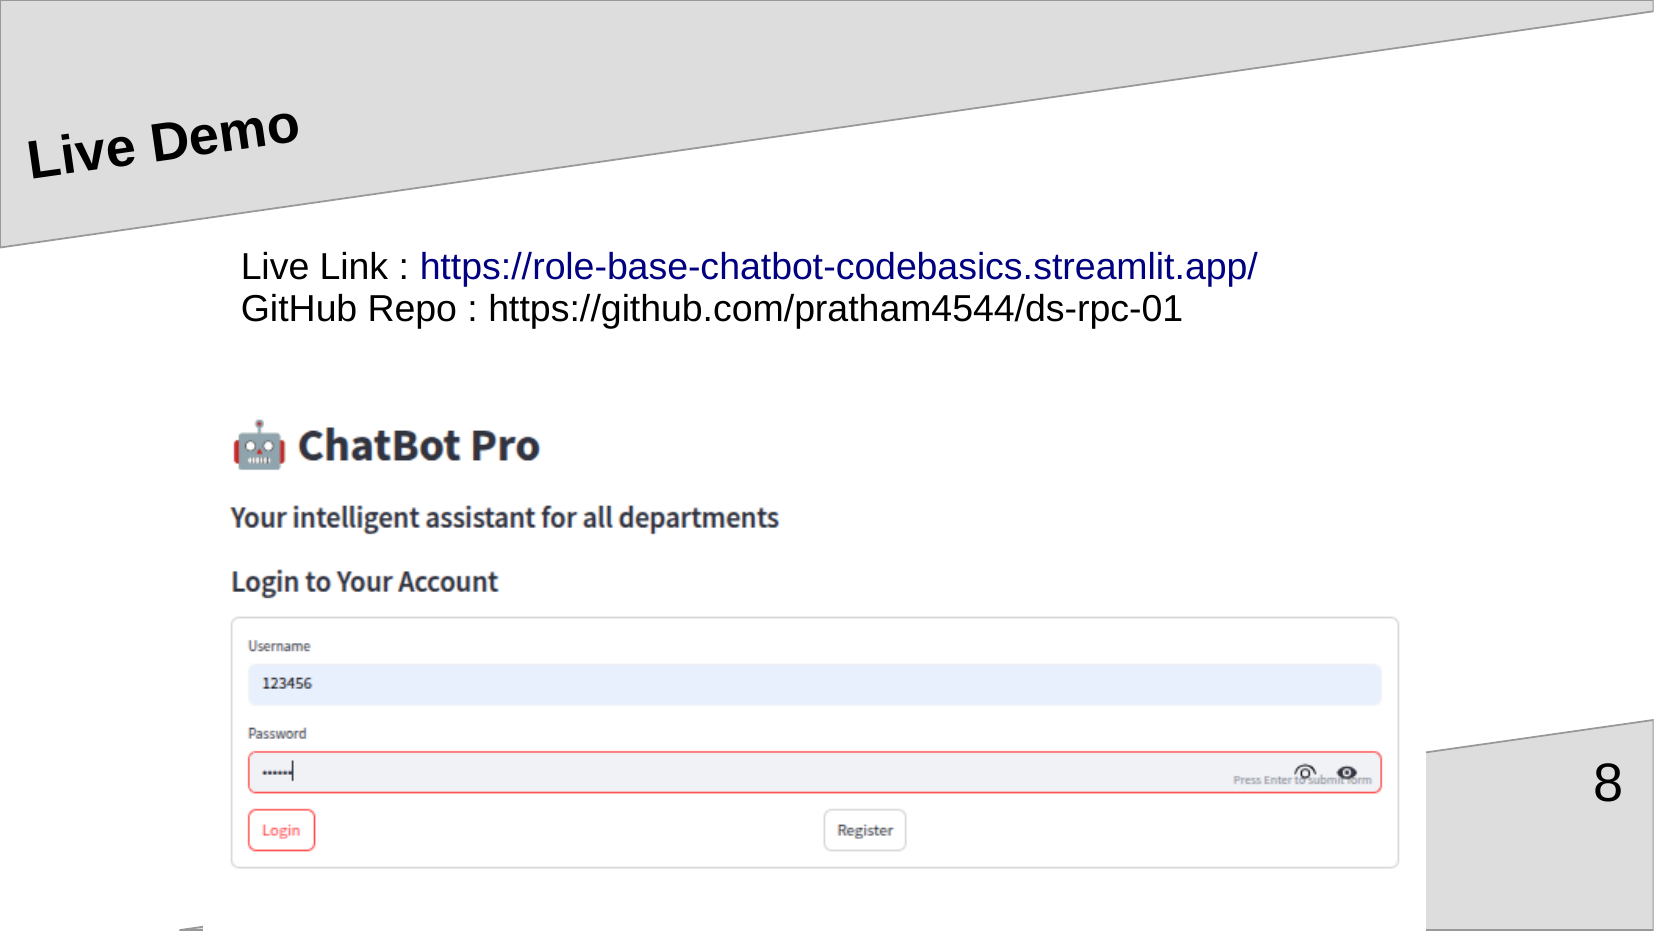

# Live Demo
Live Link : https://role-base-chatbot-codebasics.streamlit.app/
GitHub Repo : https://github.com/pratham4544/ds-rpc-01
8